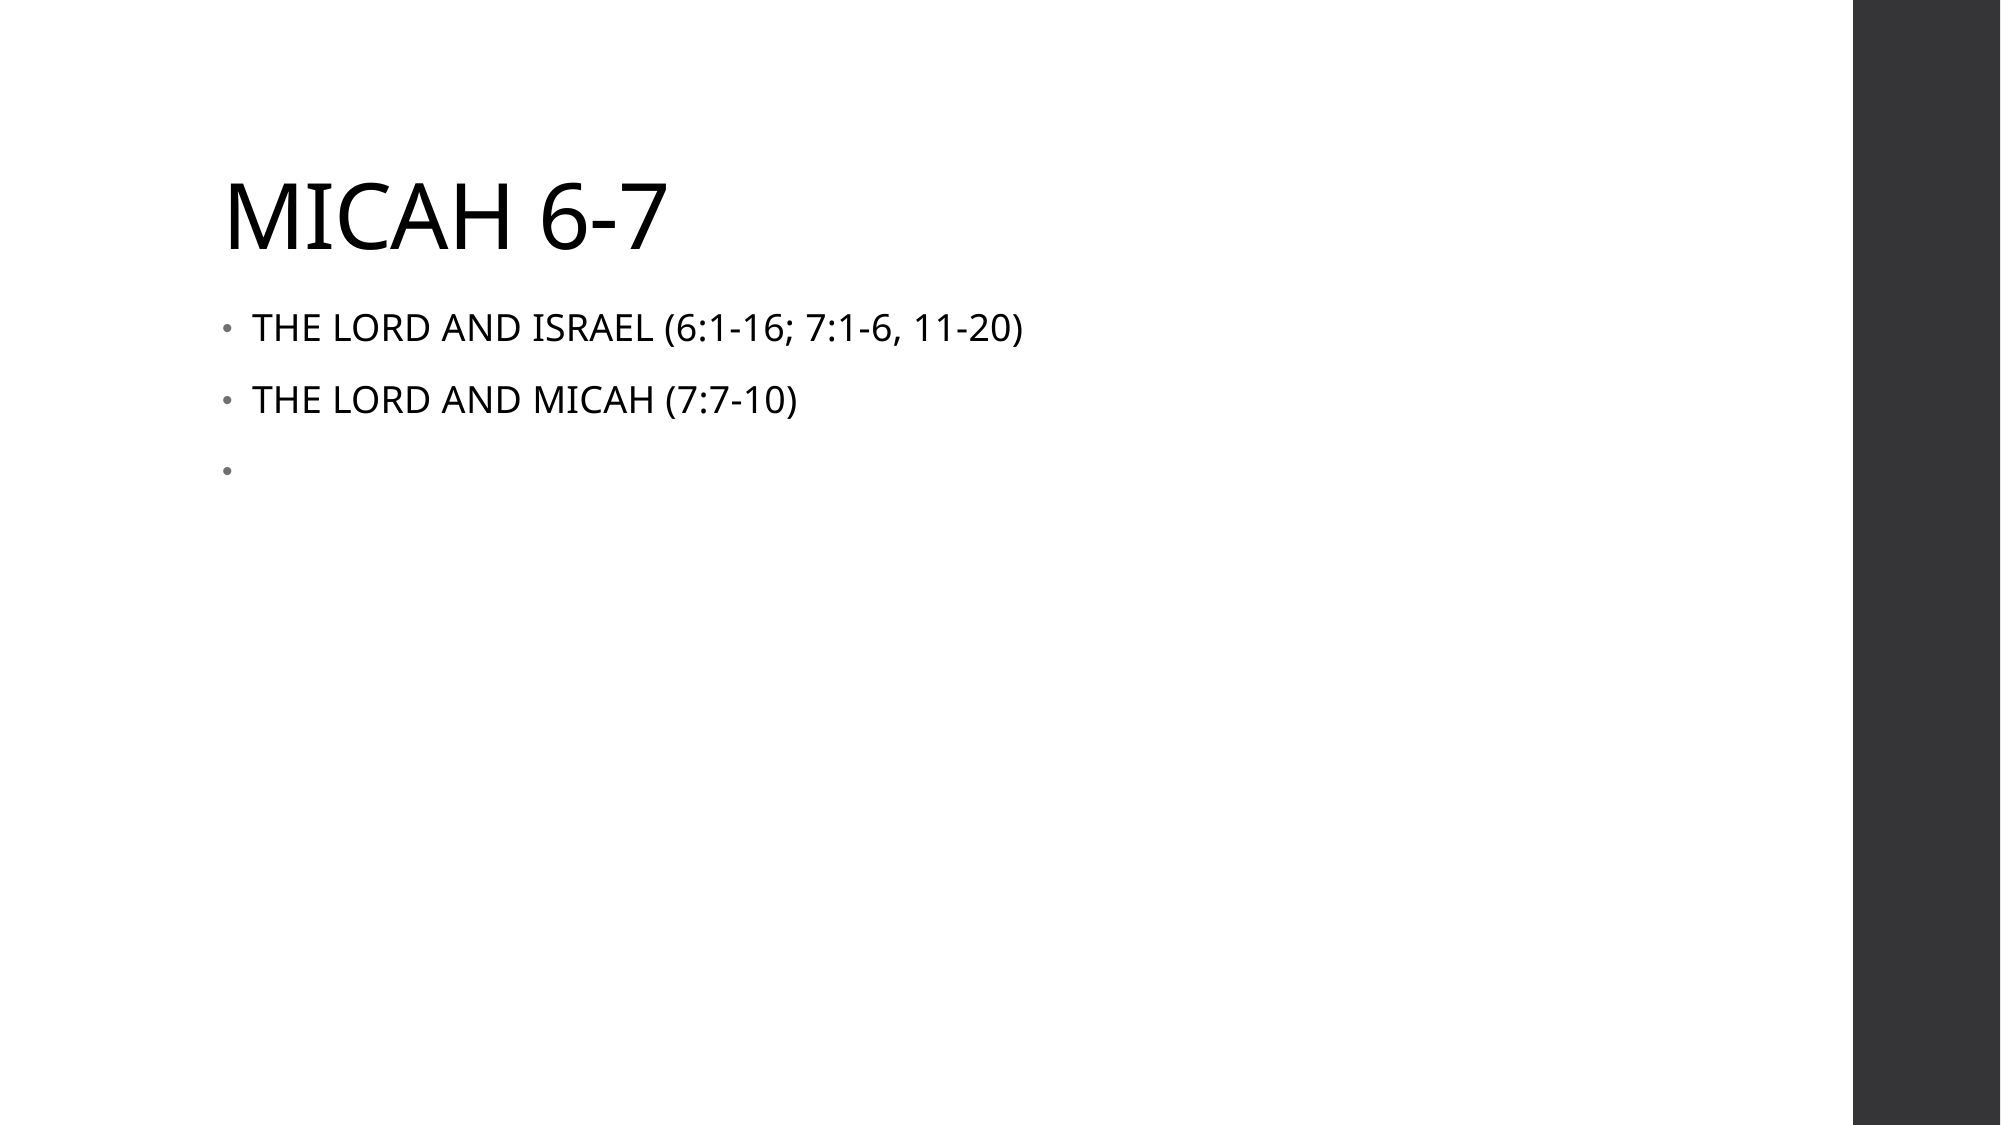

# MICAH 6-7
THE LORD AND ISRAEL (6:1-16; 7:1-6, 11-20)
THE LORD AND MICAH (7:7-10)